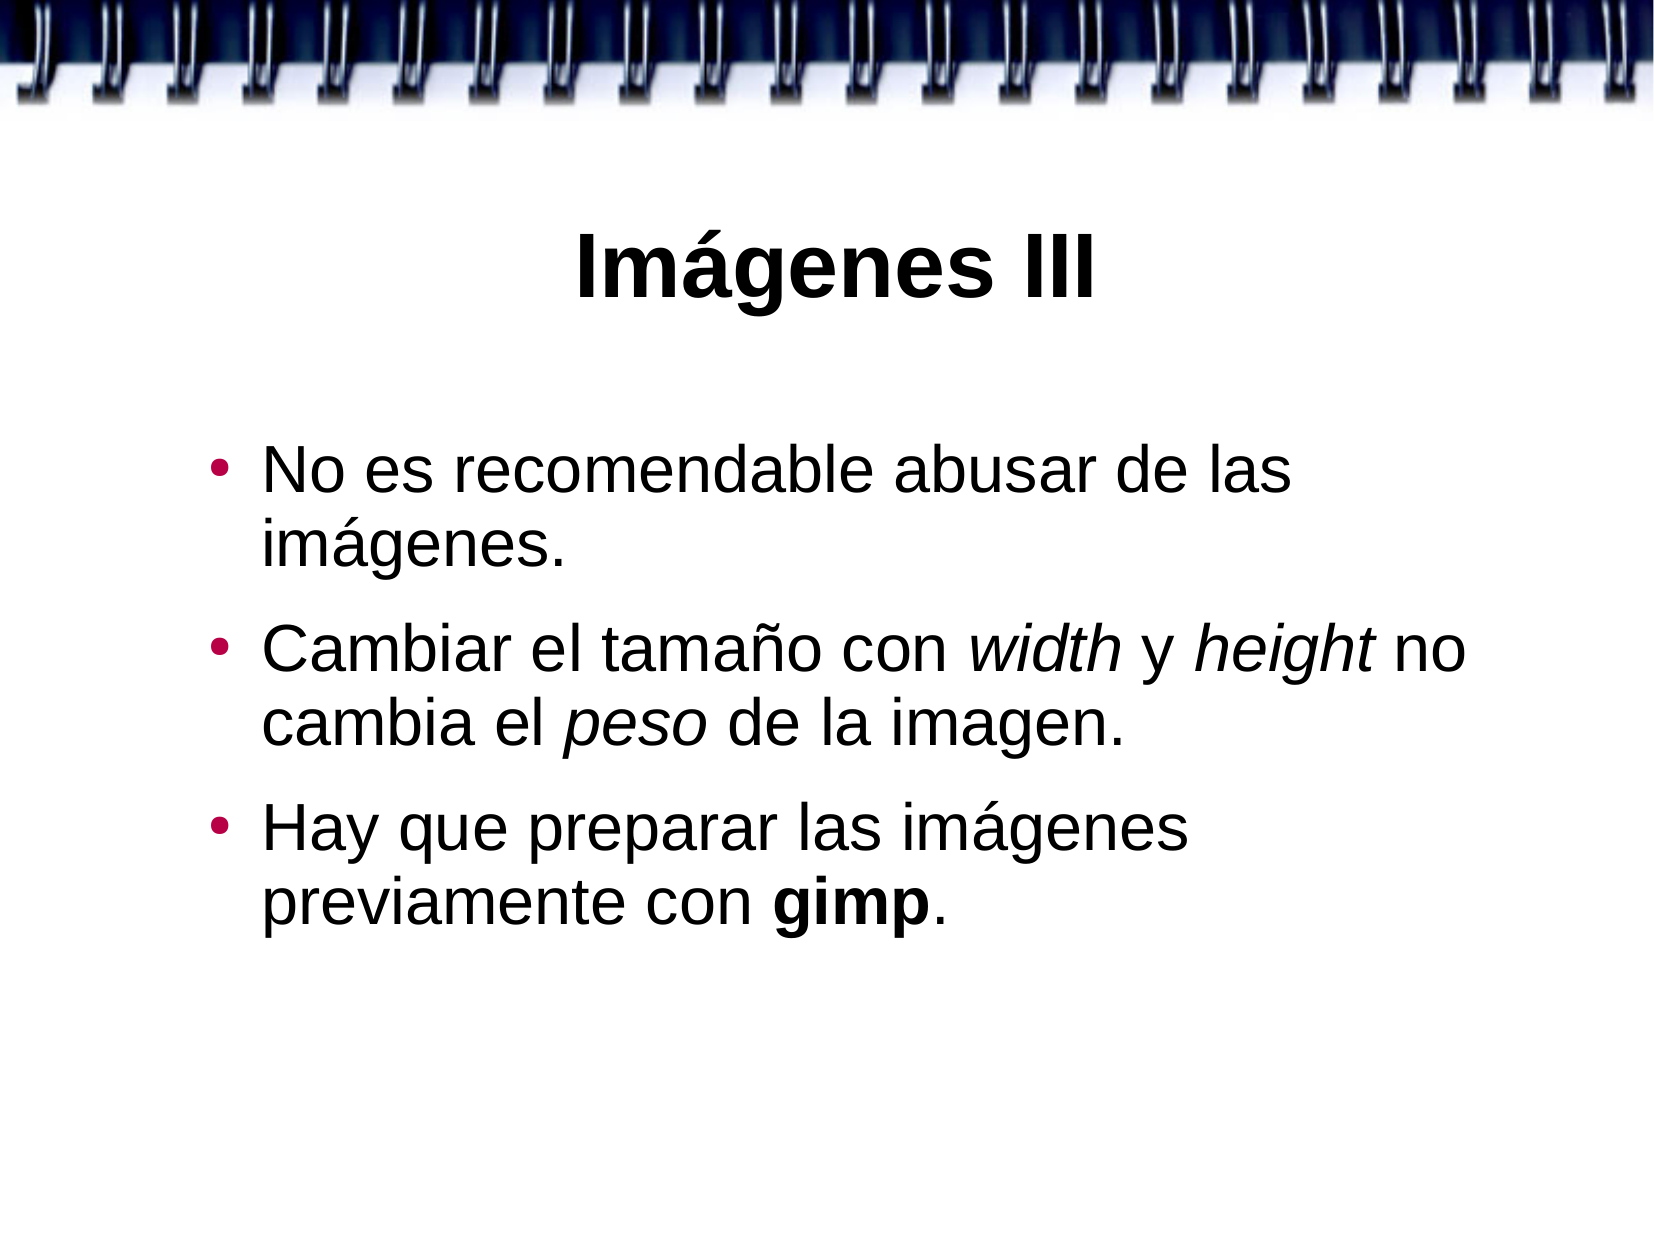

# Imágenes III
No es recomendable abusar de las imágenes.
Cambiar el tamaño con width y height no cambia el peso de la imagen.
Hay que preparar las imágenes previamente con gimp.